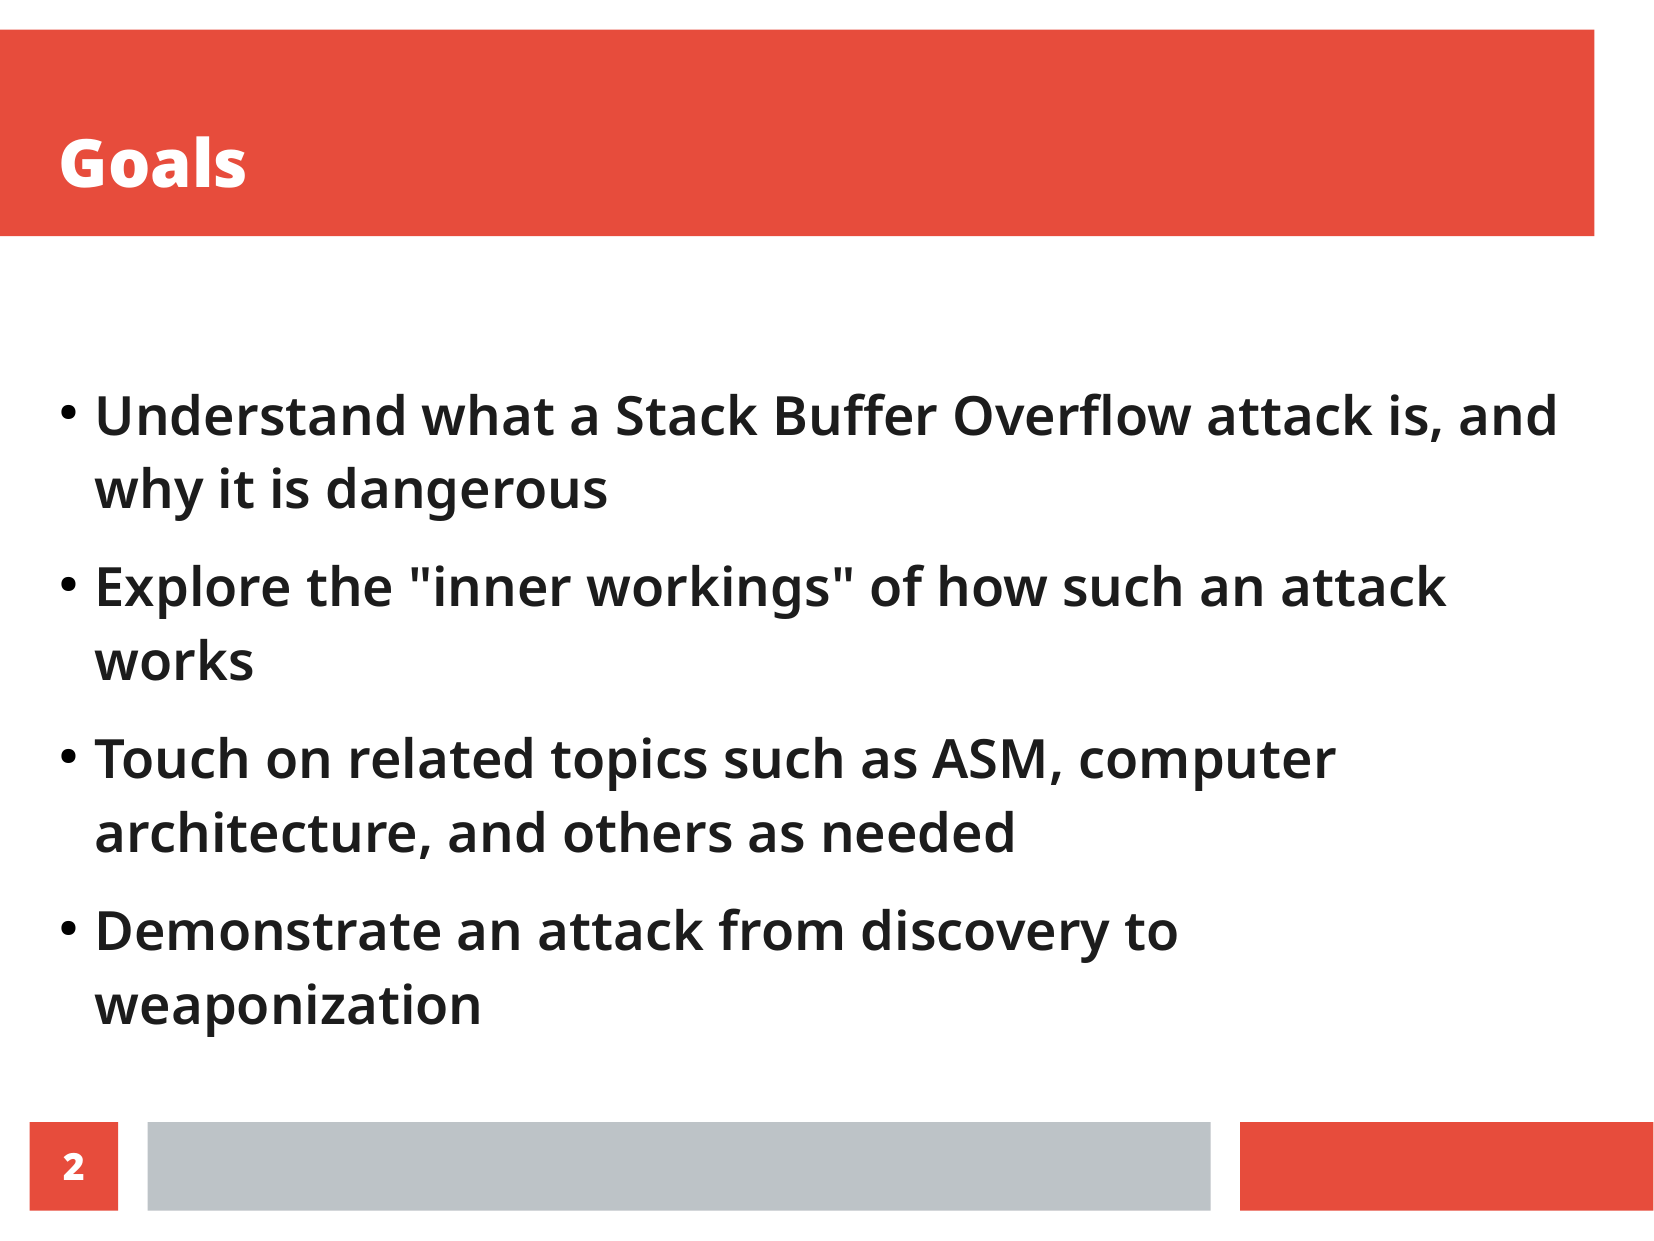

# Goals
Understand what a Stack Buffer Overflow attack is, and why it is dangerous
Explore the "inner workings" of how such an attack works
Touch on related topics such as ASM, computer architecture, and others as needed
Demonstrate an attack from discovery to weaponization
2